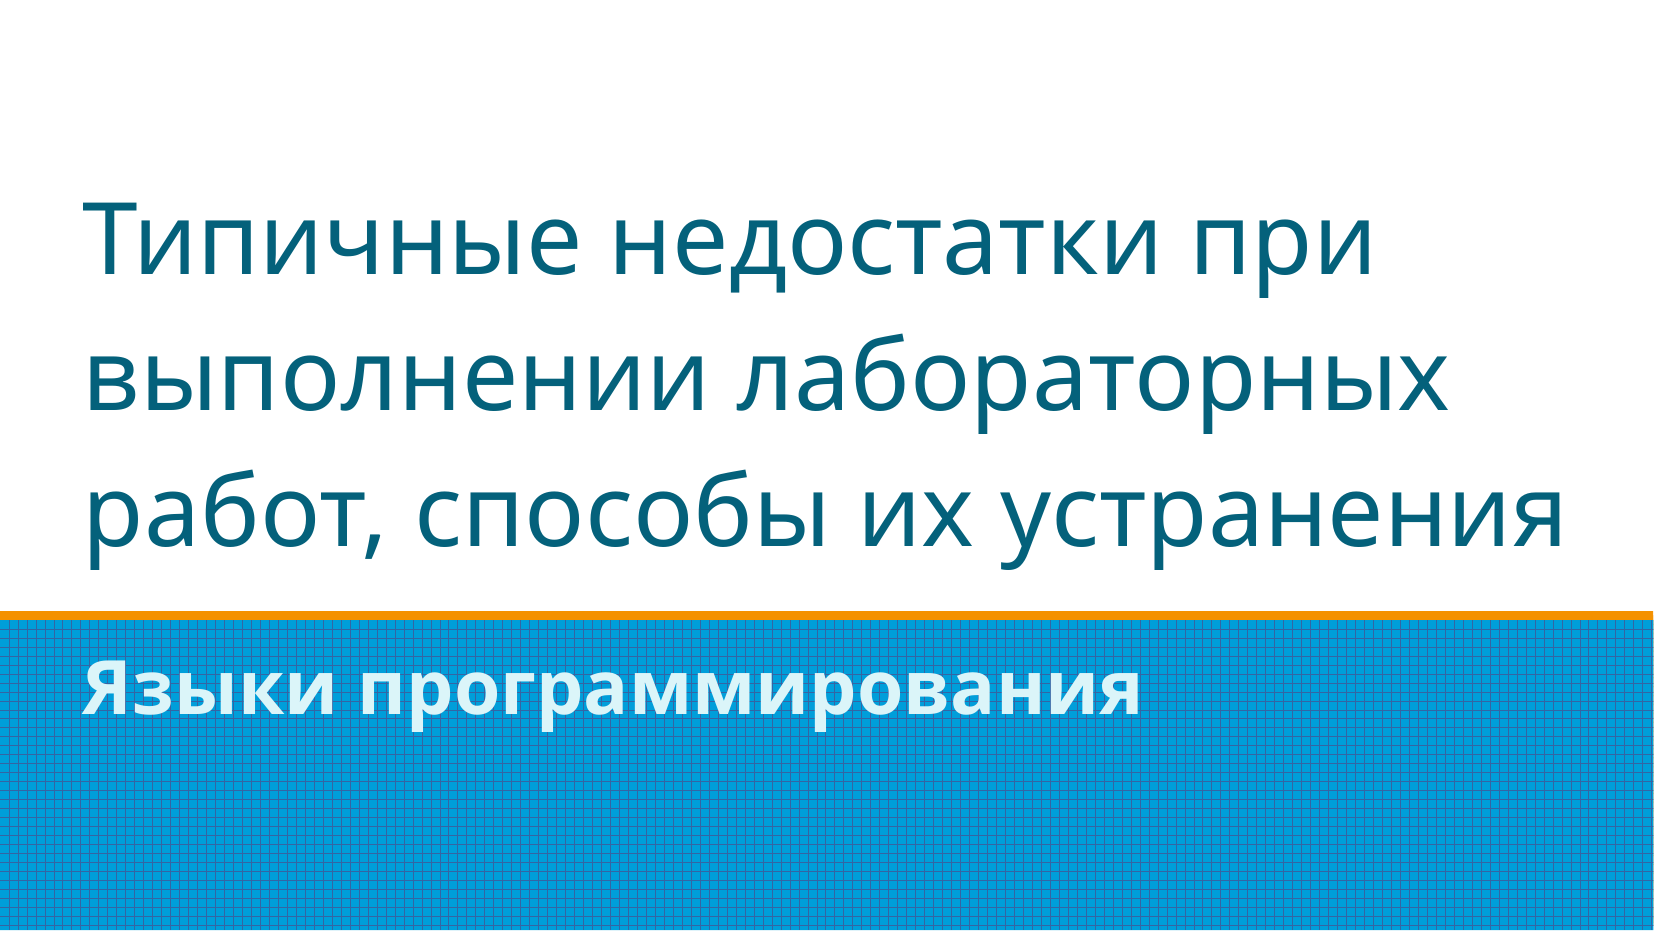

# Типичные недостатки при выполнении лабораторных работ, способы их устранения
Языки программирования